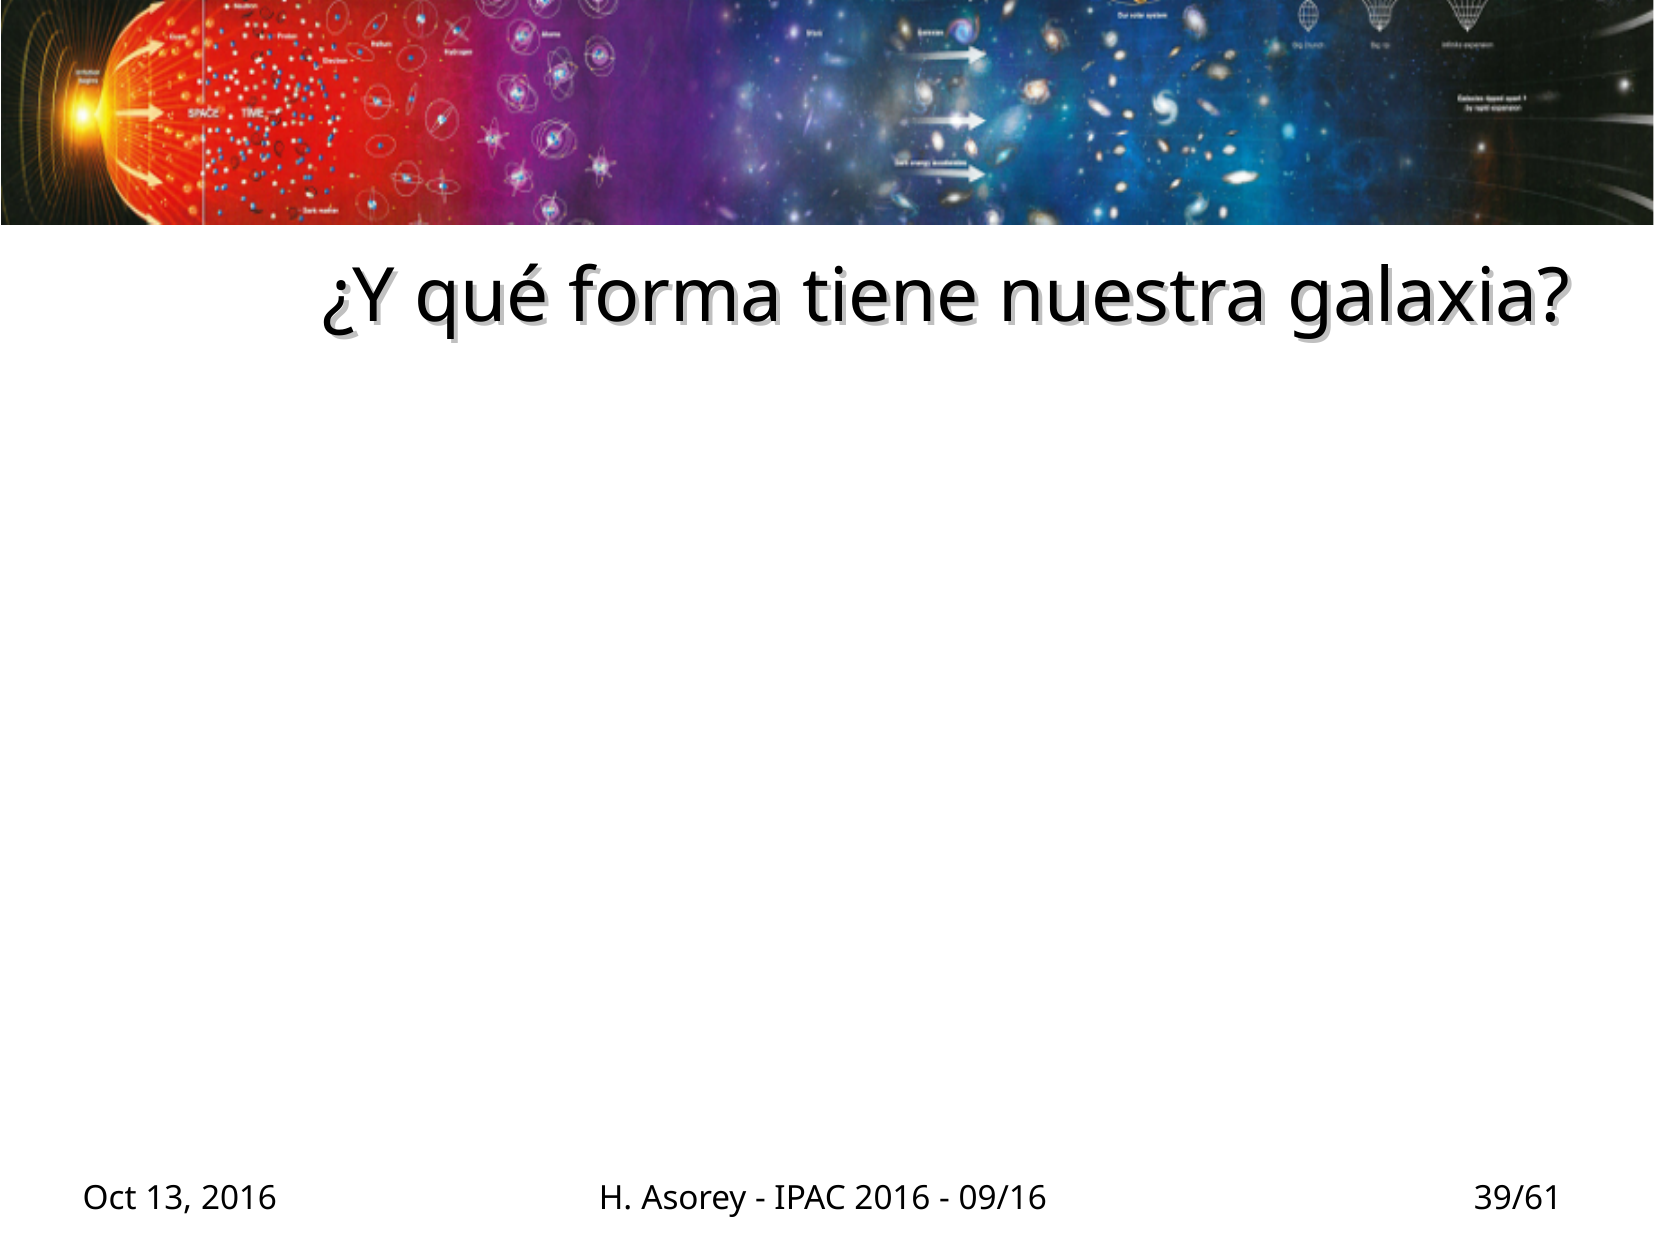

# ¿Y qué forma tiene nuestra galaxia?
Oct 13, 2016
H. Asorey - IPAC 2016 - 09/16
39